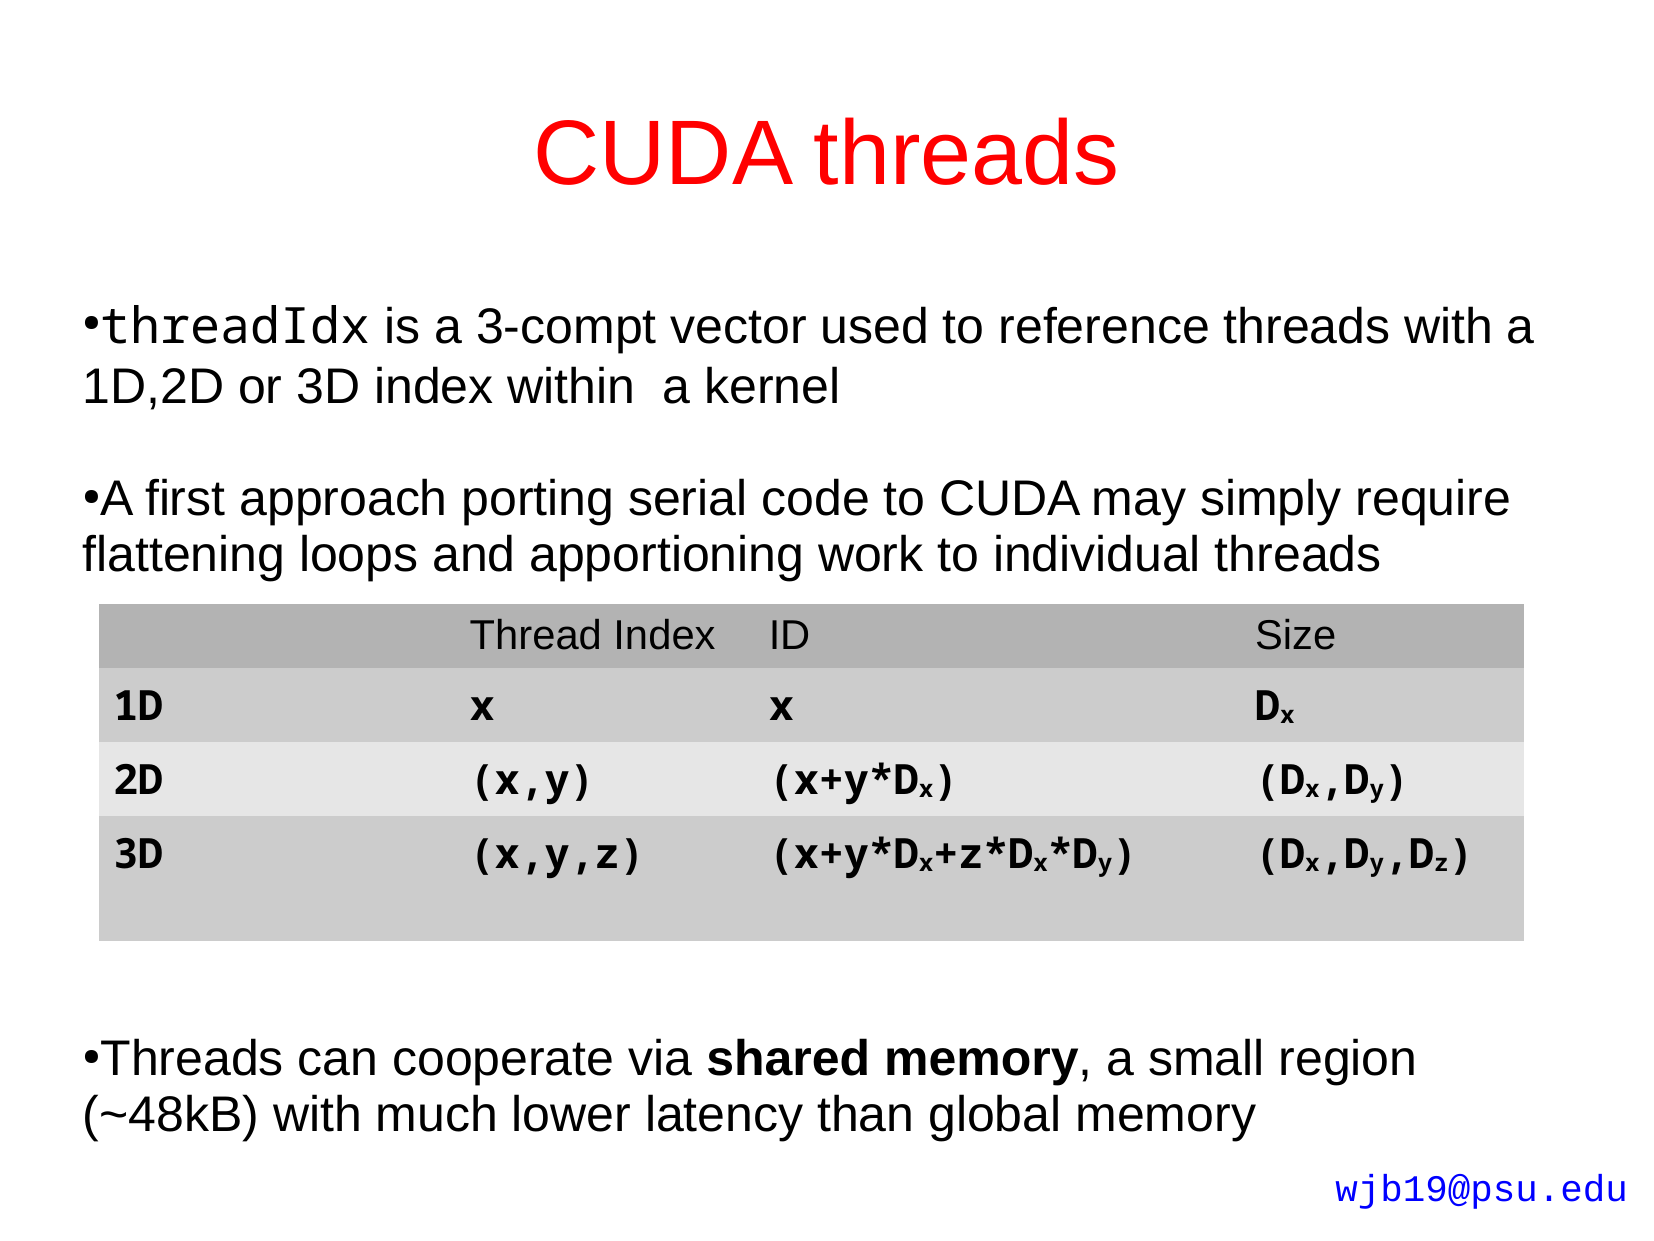

# CUDA threads
threadIdx is a 3-compt vector used to reference threads with a 1D,2D or 3D index within a kernel
A first approach porting serial code to CUDA may simply require flattening loops and apportioning work to individual threads
Threads can cooperate via shared memory, a small region (~48kB) with much lower latency than global memory
| | Thread Index | ID | Size |
| --- | --- | --- | --- |
| 1D | x | x | Dx |
| 2D | (x,y) | (x+y\*Dx) | (Dx,Dy) |
| 3D | (x,y,z) | (x+y\*Dx+z\*Dx\*Dy) | (Dx,Dy,Dz) |
wjb19@psu.edu